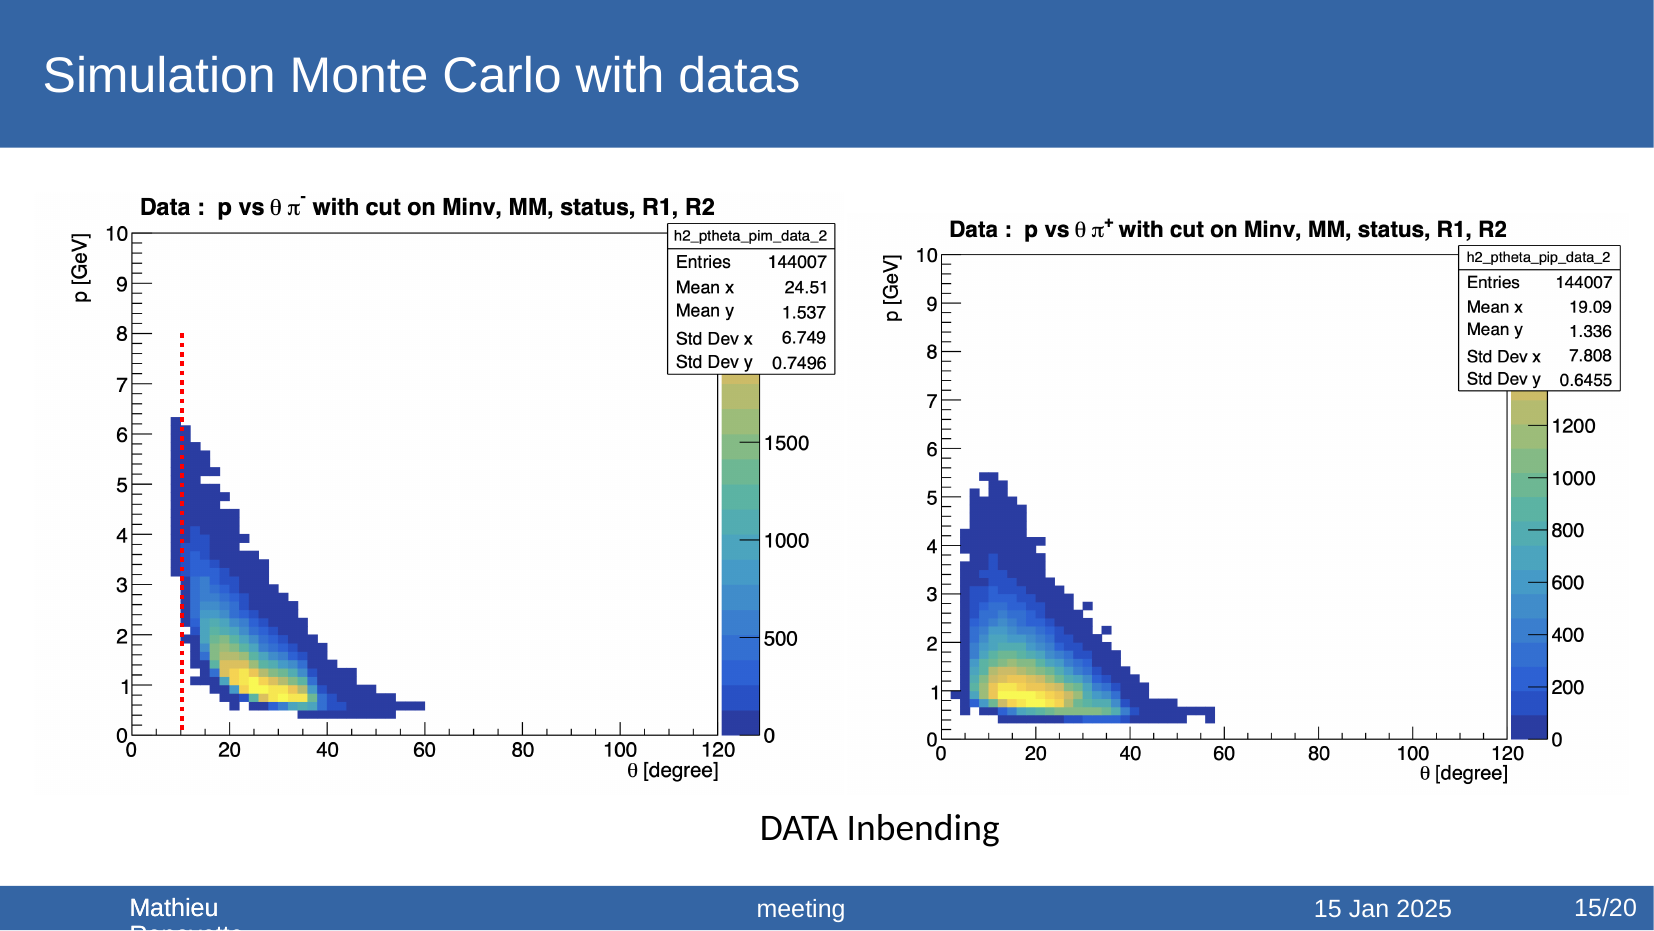

Simulation Monte Carlo with datas
DATA Inbending
Mathieu Ronayette
15/20
Mathieu Ronayette
 meeting
15 Jan 2025